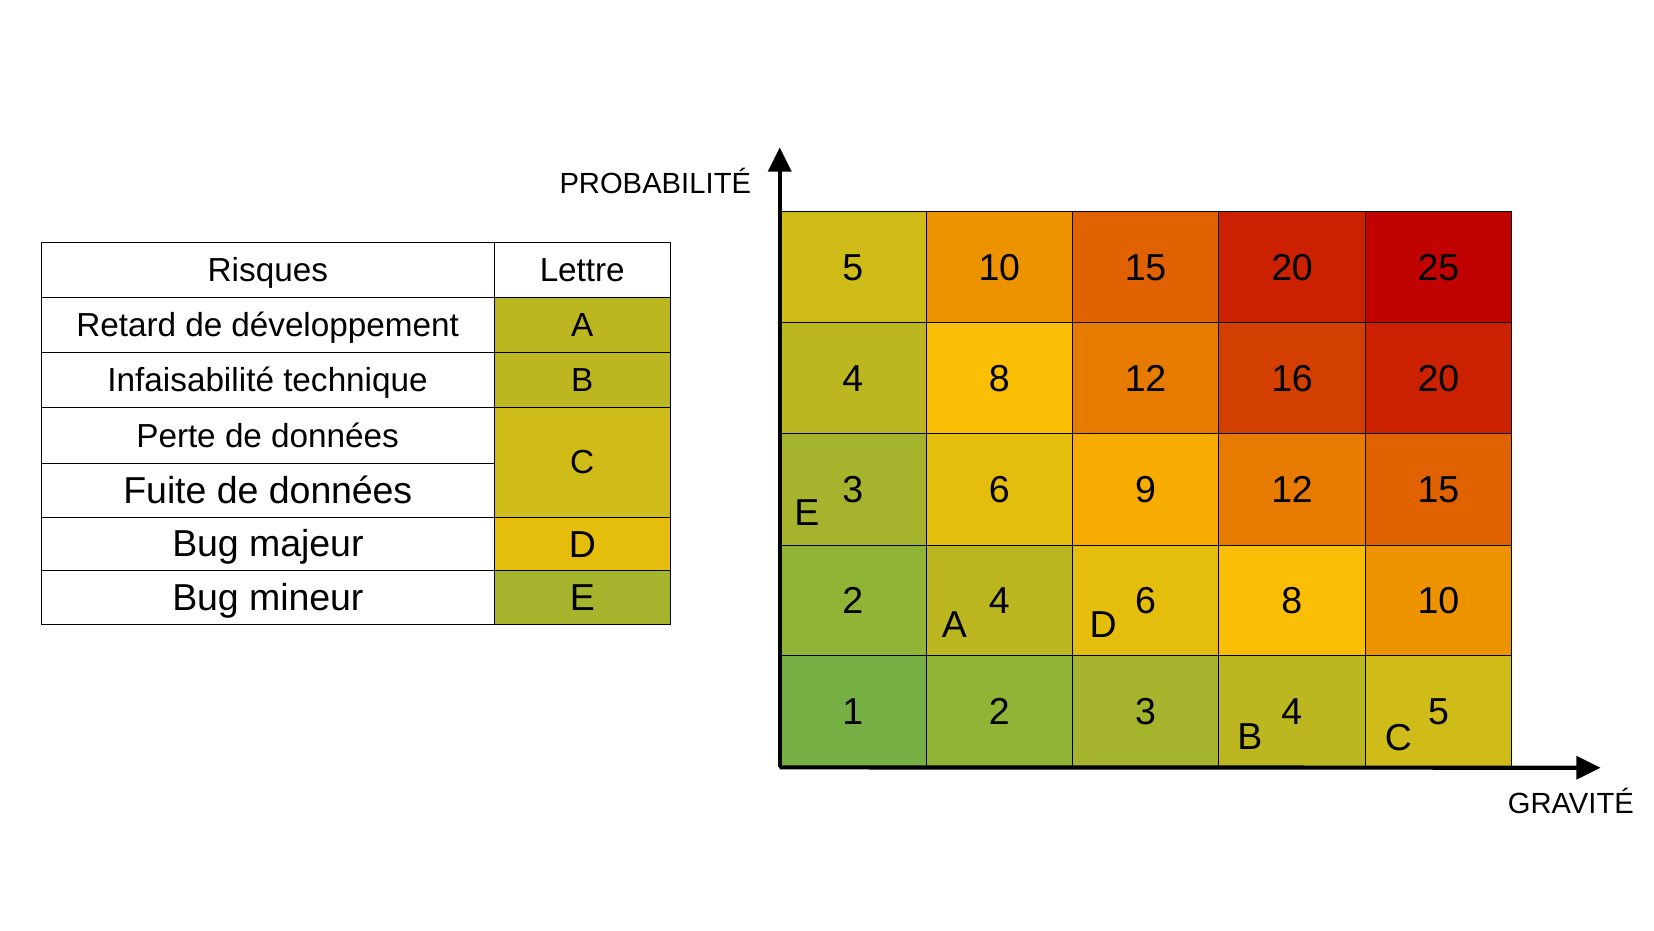

PROBABILITÉ
| 5 | 10 | 15 | 20 | 25 |
| --- | --- | --- | --- | --- |
| 4 | 8 | 12 | 16 | 20 |
| 3 | 6 | 9 | 12 | 15 |
| 2 | 4 | 6 | 8 | 10 |
| 1 | 2 | 3 | 4 | 5 |
| Risques | Lettre |
| --- | --- |
| Retard de développement | A |
| Infaisabilité technique | B |
| Perte de données | C |
| Fuite de données | |
| Bug majeur | D |
| Bug mineur | E |
E
A
D
B
C
GRAVITÉ